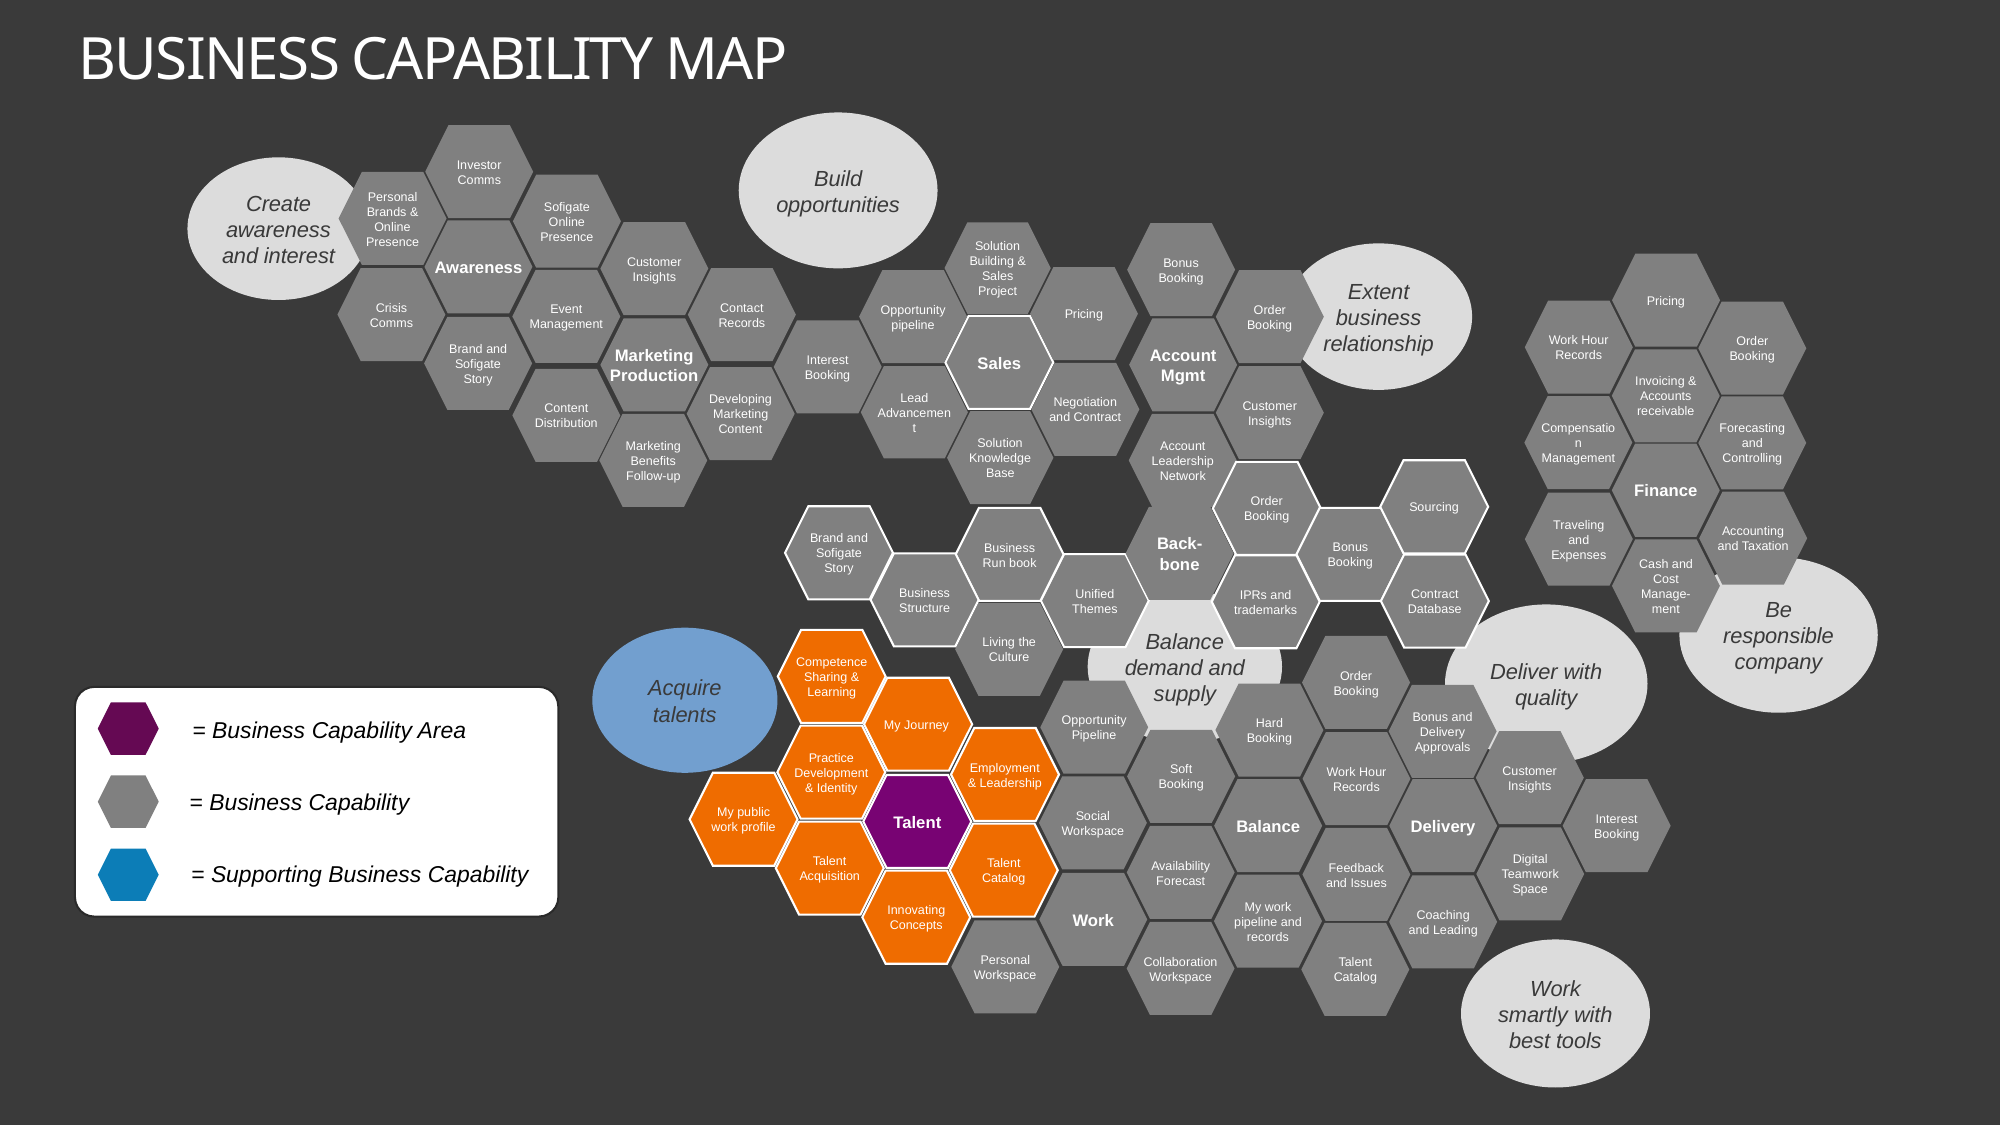

Business capability map
Build
opportunities
Investor Comms
Personal Brands & Online Presence
Sofigate Online Presence
Awareness
Customer Insights
Crisis Comms
Event Management
Brand and Sofigate Story
Marketing
Production
Developing Marketing Content
Marketing Benefits Follow-up
Create awareness and interest
Solution Building & Sales
Project
Pricing
Opportunity pipeline
Sales
Negotiation and Contract
Lead Advancement
Solution Knowledge Base
Interest Booking
Bonus Booking
Order Booking
Account
Mgmt
Customer Insights
Account Leadership Network
Extent business relationship
Pricing
Work Hour Records
Order
Booking
Invoicing & Accounts receivable
Compensation Management
Forecasting and Controlling
Finance
Accounting and Taxation
Traveling and Expenses
Cash and Cost Manage-ment
Contact Records
Content Distribution
Sourcing
Order
Booking
Back-bone
Bonus Booking
Business Run book
Business Structure
Unified Themes
Contract Database
IPRs and trademarks
Brand and Sofigate Story
Living the Culture
Be responsible company
Balance demand and supply
Deliver with quality
Acquire
talents
Competence Sharing & Learning
My Journey
Practice Development & Identity
Employment& Leadership
My public work profile
Talent
Talent Acquisition
Talent Catalog
Innovating Concepts
Order
Booking
Opportunity Pipeline
Hard Booking
Soft
Booking
Balance
Availability Forecast
My work pipeline and records
Bonus and Delivery Approvals
Customer Insights
Interest Booking
Digital Teamwork Space
Coaching and Leading
Work Hour Records
Feedback and Issues
= Business Capability Area
= Business Capability
= Supporting Business Capability
Social Workspace
Work
Personal Workspace
Collaboration Workspace
Delivery
Talent Catalog
Work smartly with best tools